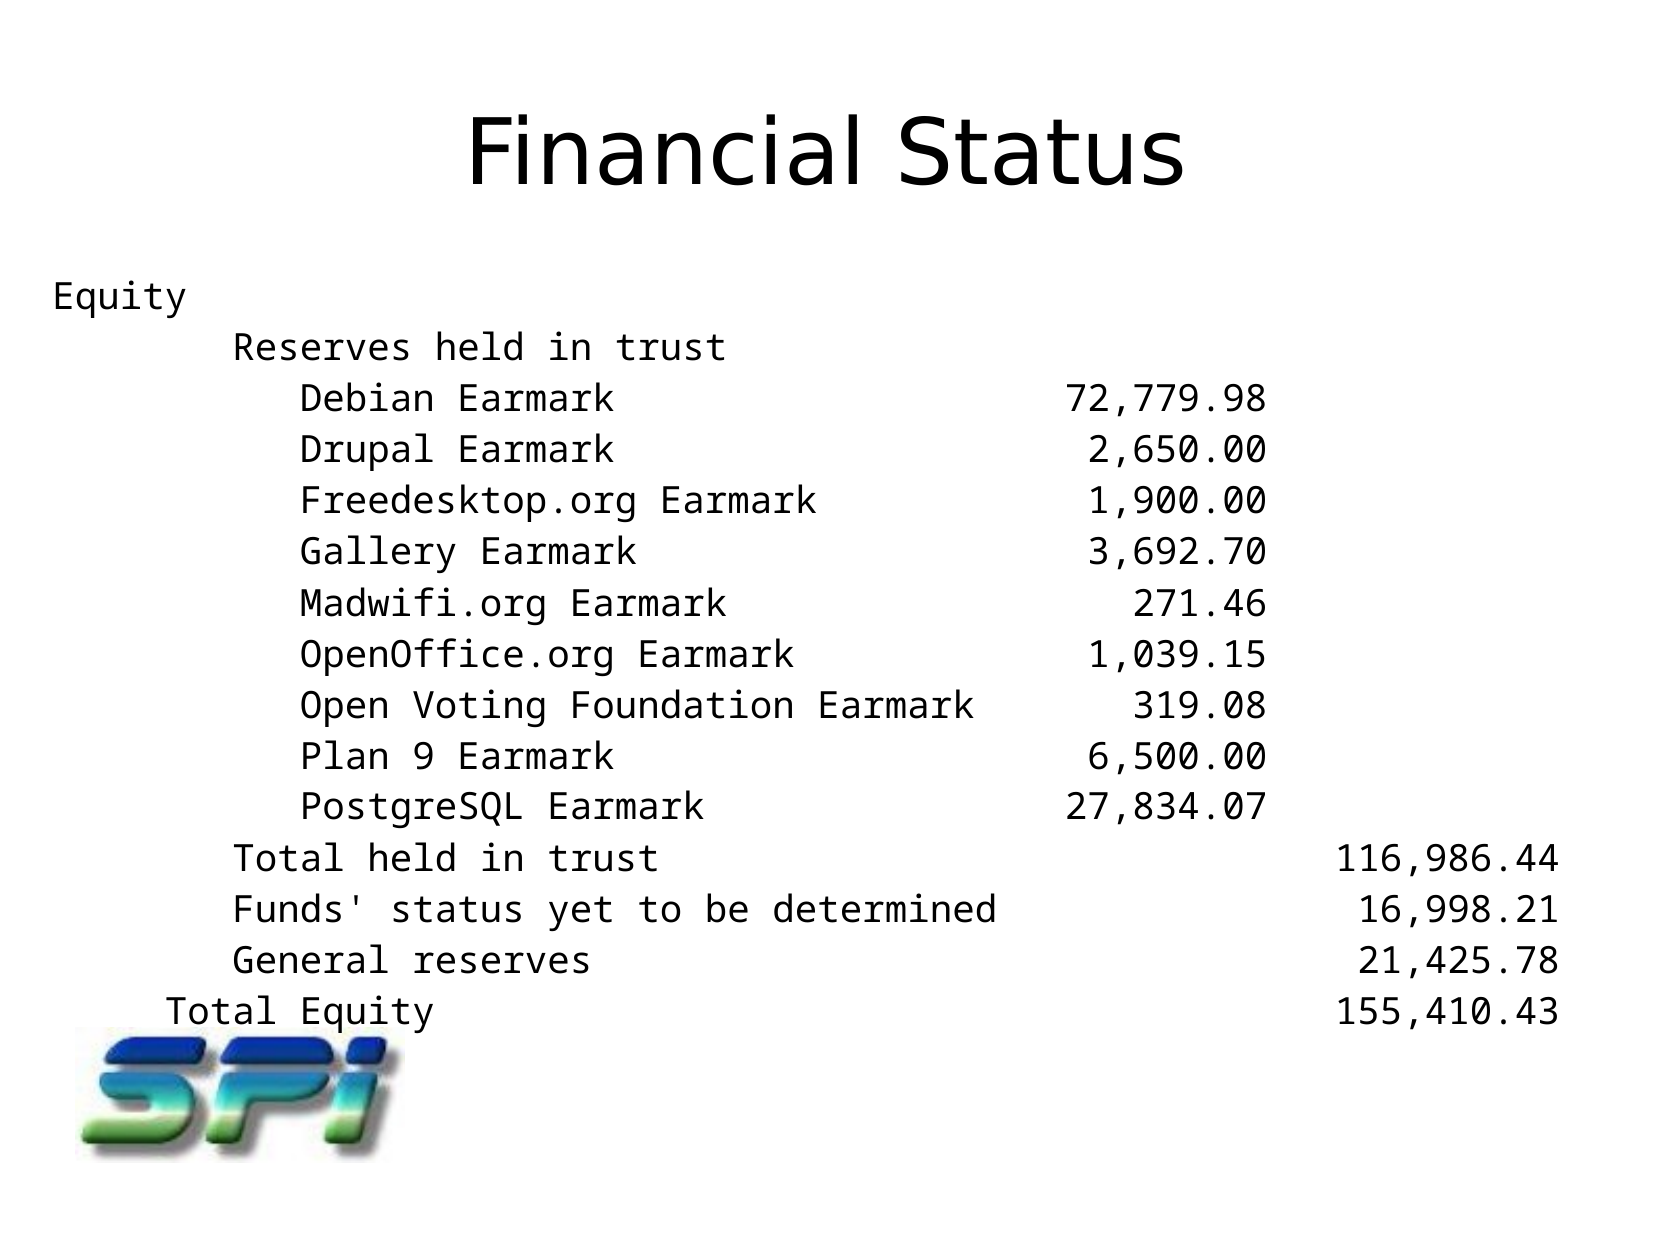

# Financial Status
Equity
 Reserves held in trust
 Debian Earmark 72,779.98
 Drupal Earmark 2,650.00
 Freedesktop.org Earmark 1,900.00
 Gallery Earmark 3,692.70
 Madwifi.org Earmark 271.46
 OpenOffice.org Earmark 1,039.15
 Open Voting Foundation Earmark 319.08
 Plan 9 Earmark 6,500.00
 PostgreSQL Earmark 27,834.07
 Total held in trust 116,986.44
 Funds' status yet to be determined 16,998.21
 General reserves 21,425.78
 Total Equity 155,410.43